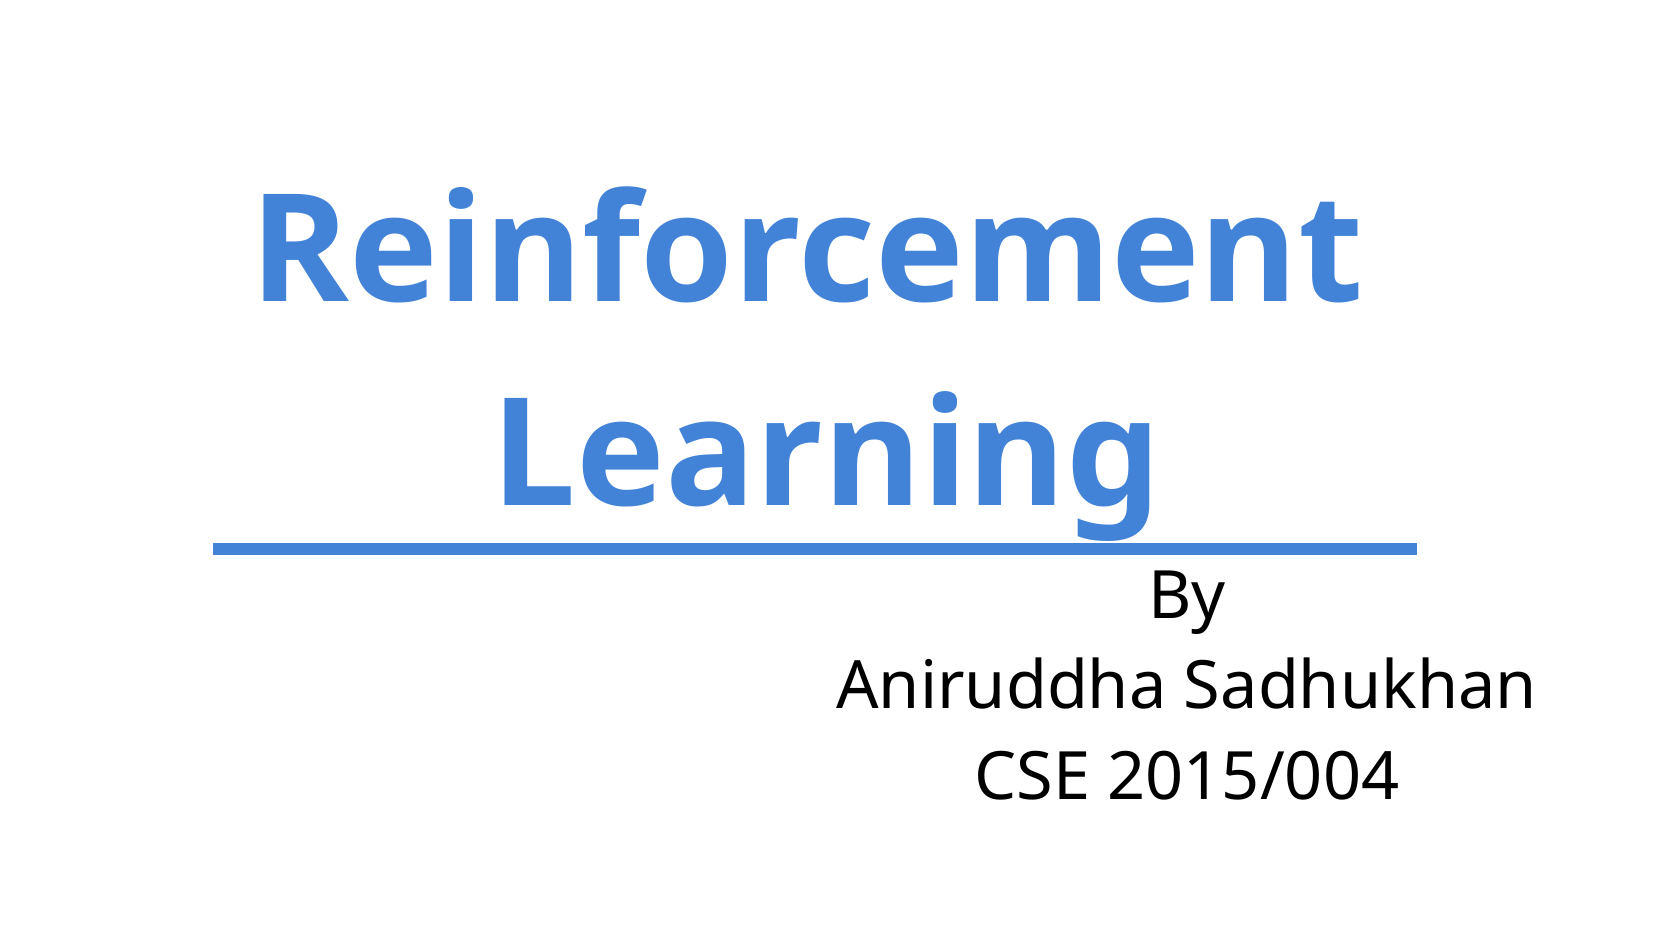

Reinforcement
Learning
# By
Aniruddha Sadhukhan
CSE 2015/004